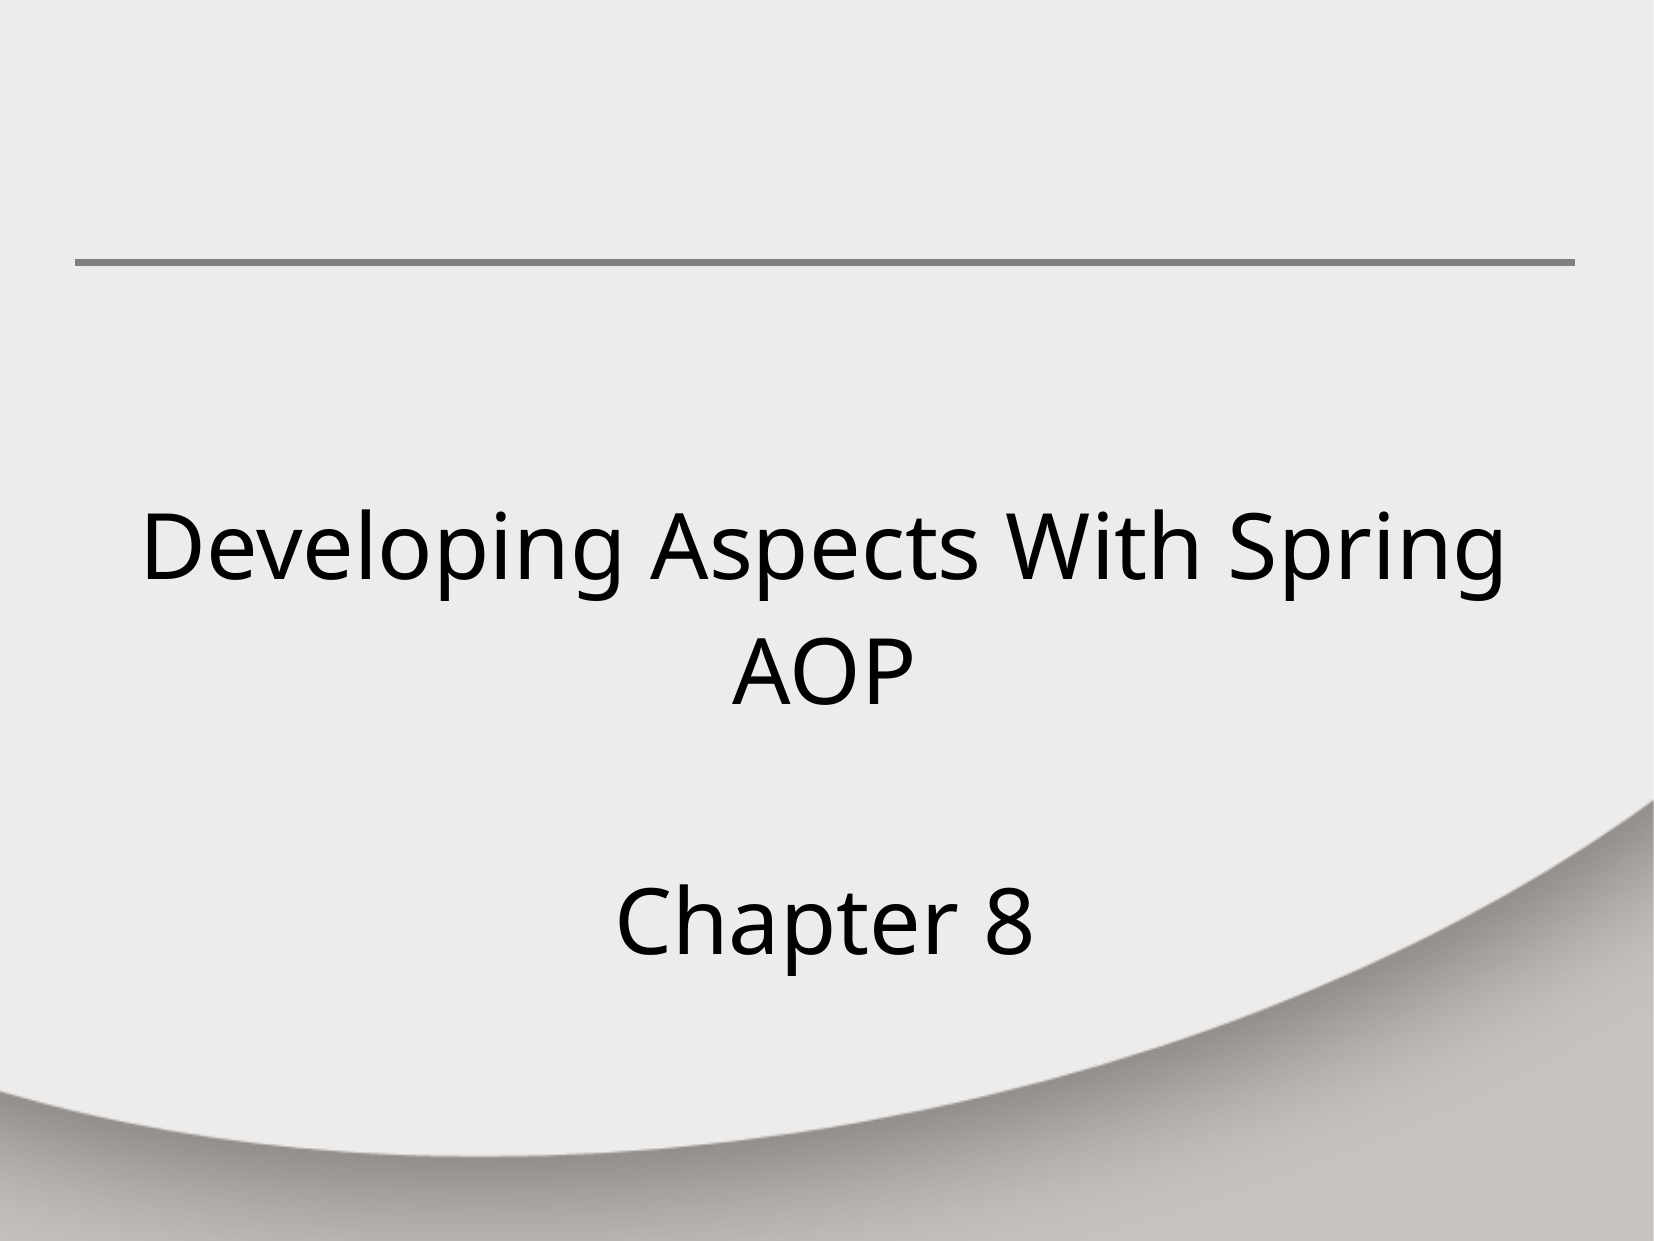

Developing Aspects With Spring AOP
Chapter 8